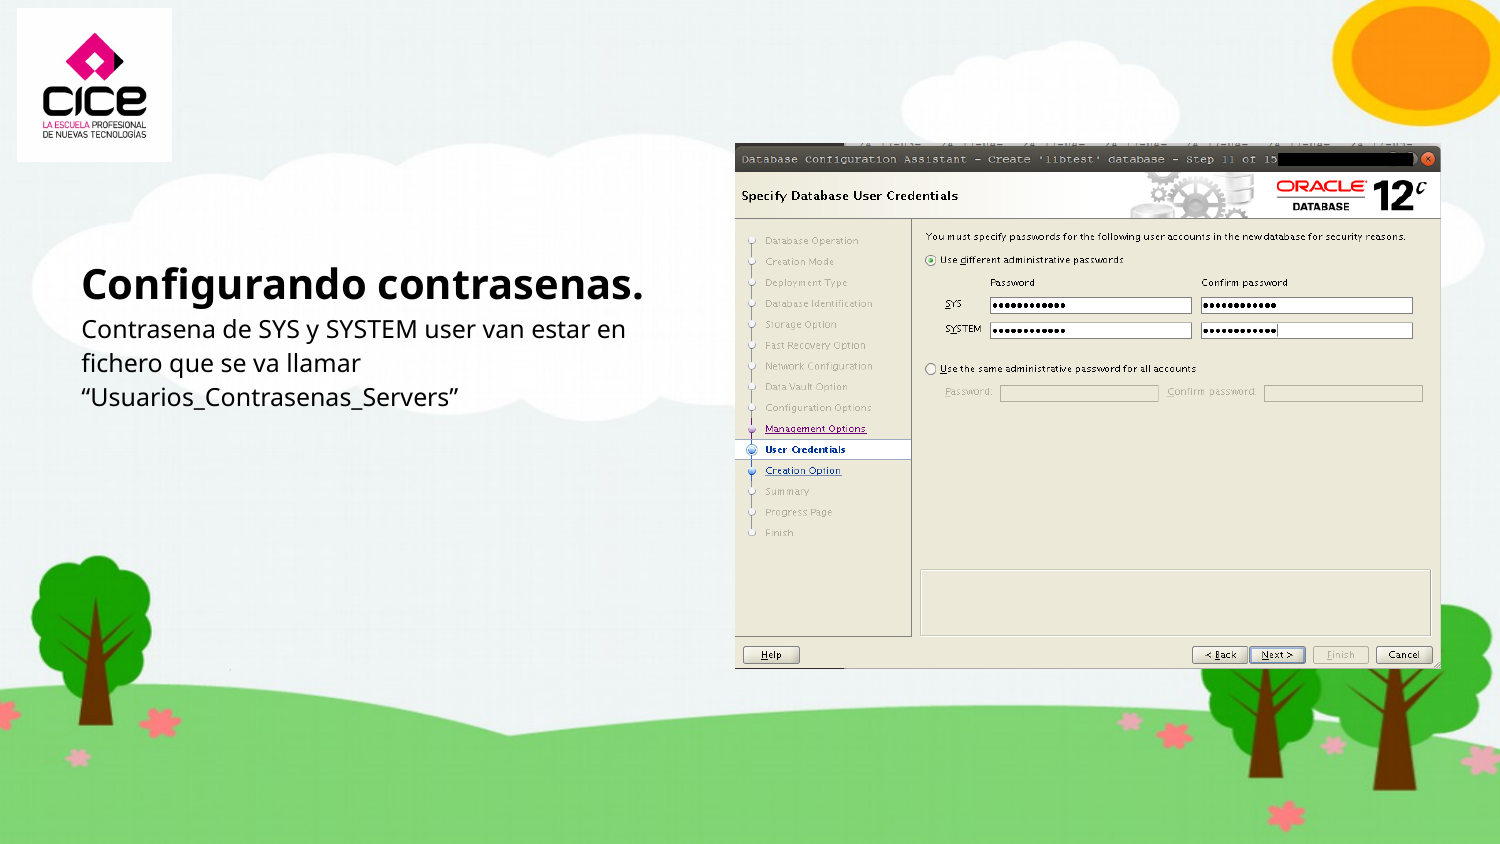

# Configurando contrasenas. Contrasena de SYS y SYSTEM user van estar en fichero que se va llamar “Usuarios_Contrasenas_Servers”